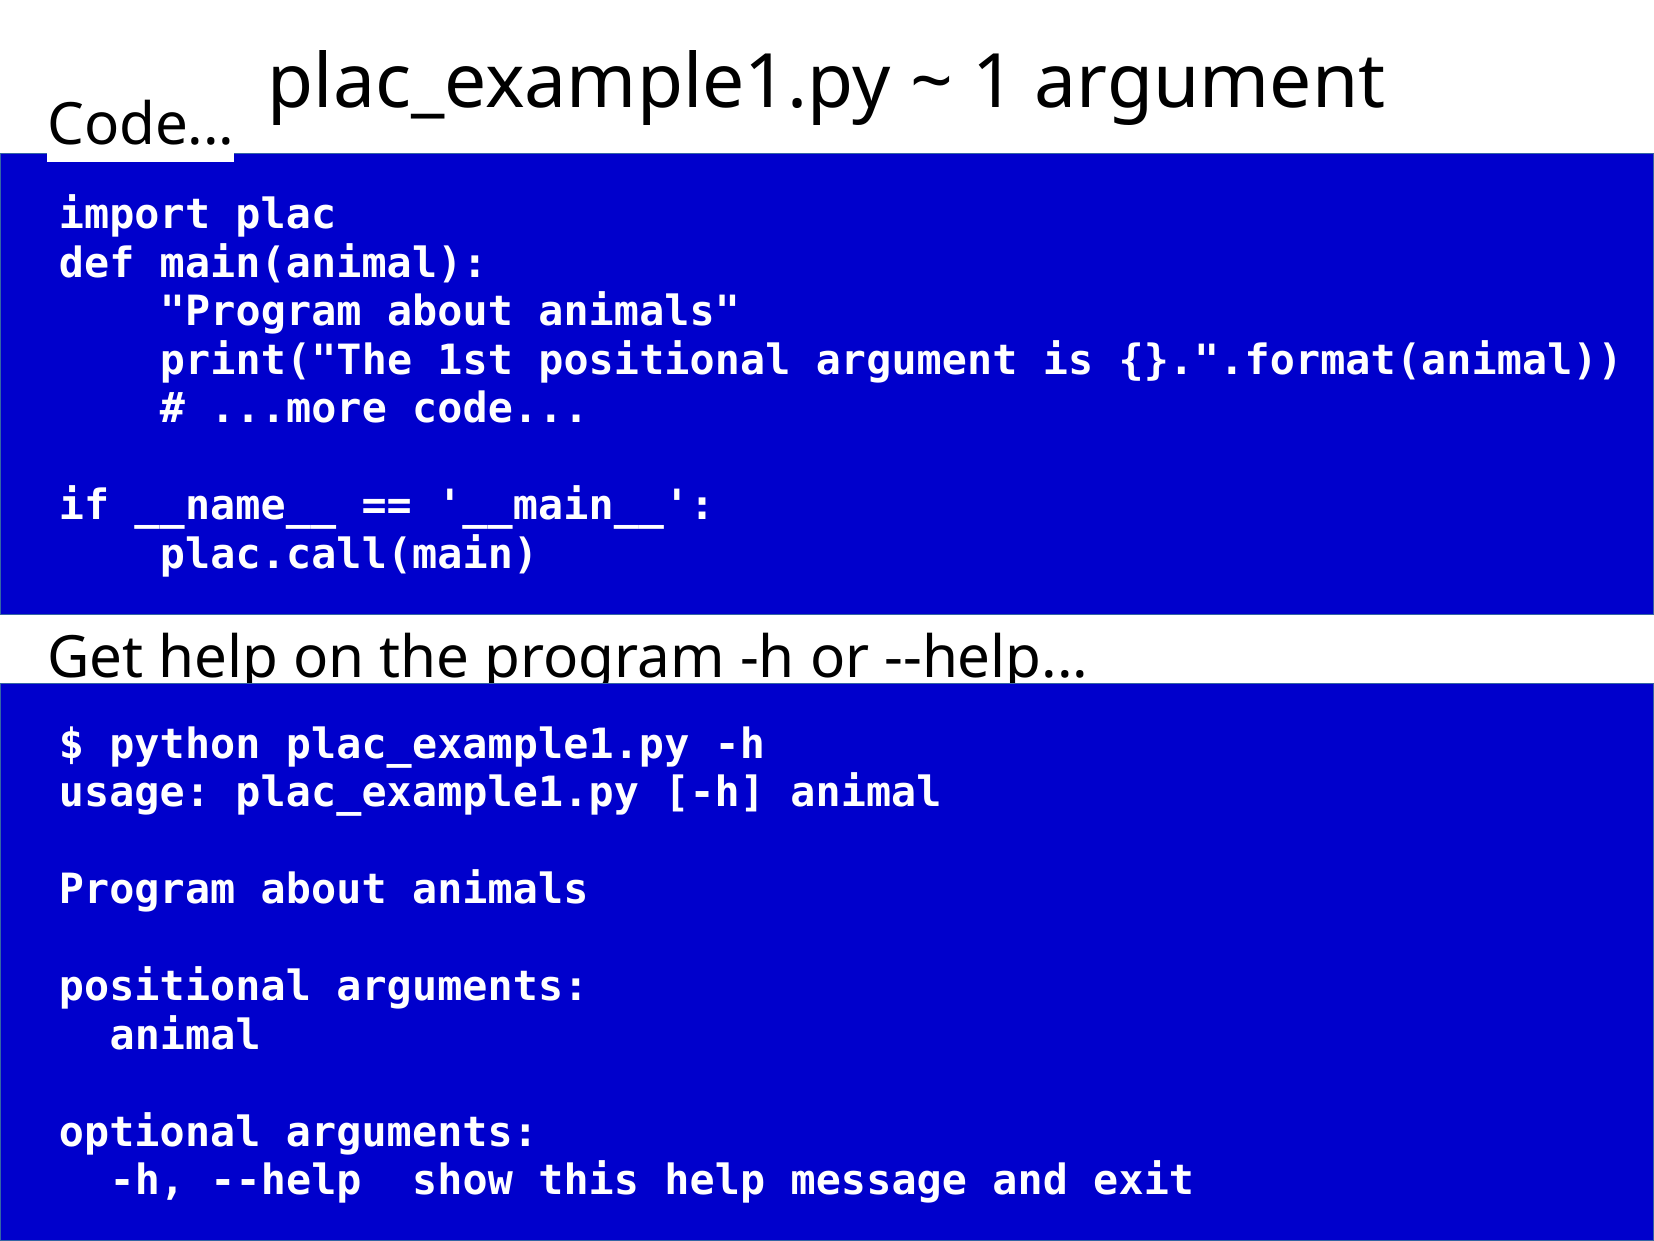

# plac_example1.py ~ 1 argument
Code...
import plac
def main(animal):
 "Program about animals"
 print("The 1st positional argument is {}.".format(animal))
 # ...more code...
if __name__ == '__main__':
 plac.call(main)
Get help on the program -h or --help...
$ python plac_example1.py -h
usage: plac_example1.py [-h] animal
Program about animals
positional arguments:
 animal
optional arguments:
 -h, --help show this help message and exit